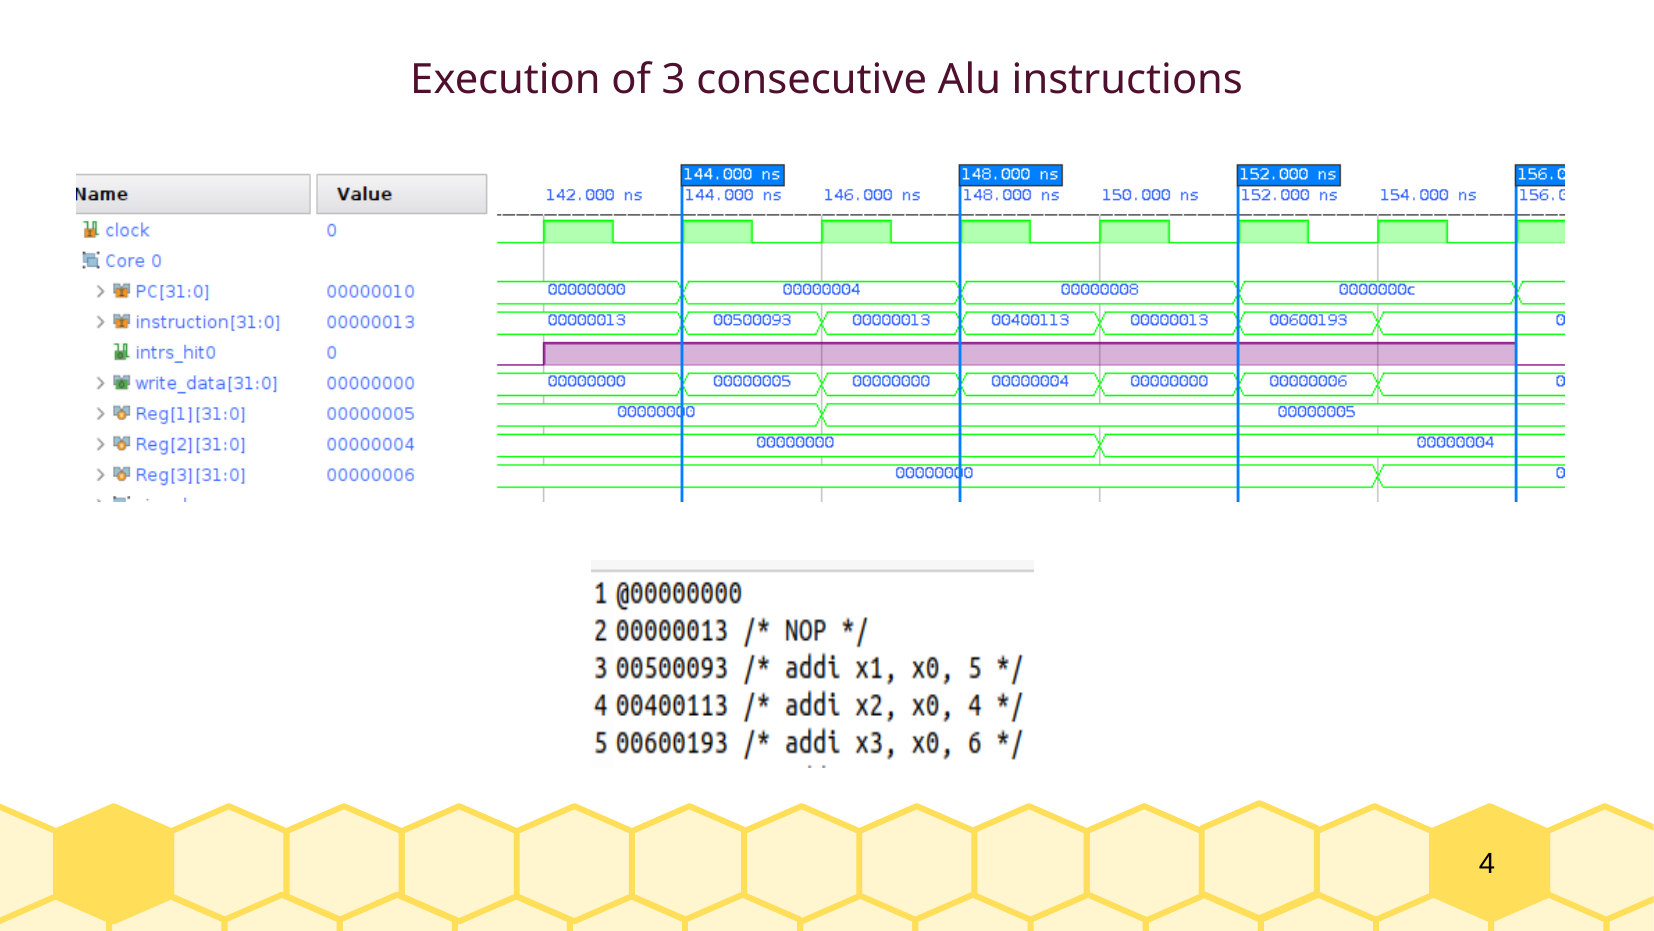

# Execution of 3 consecutive Alu instructions